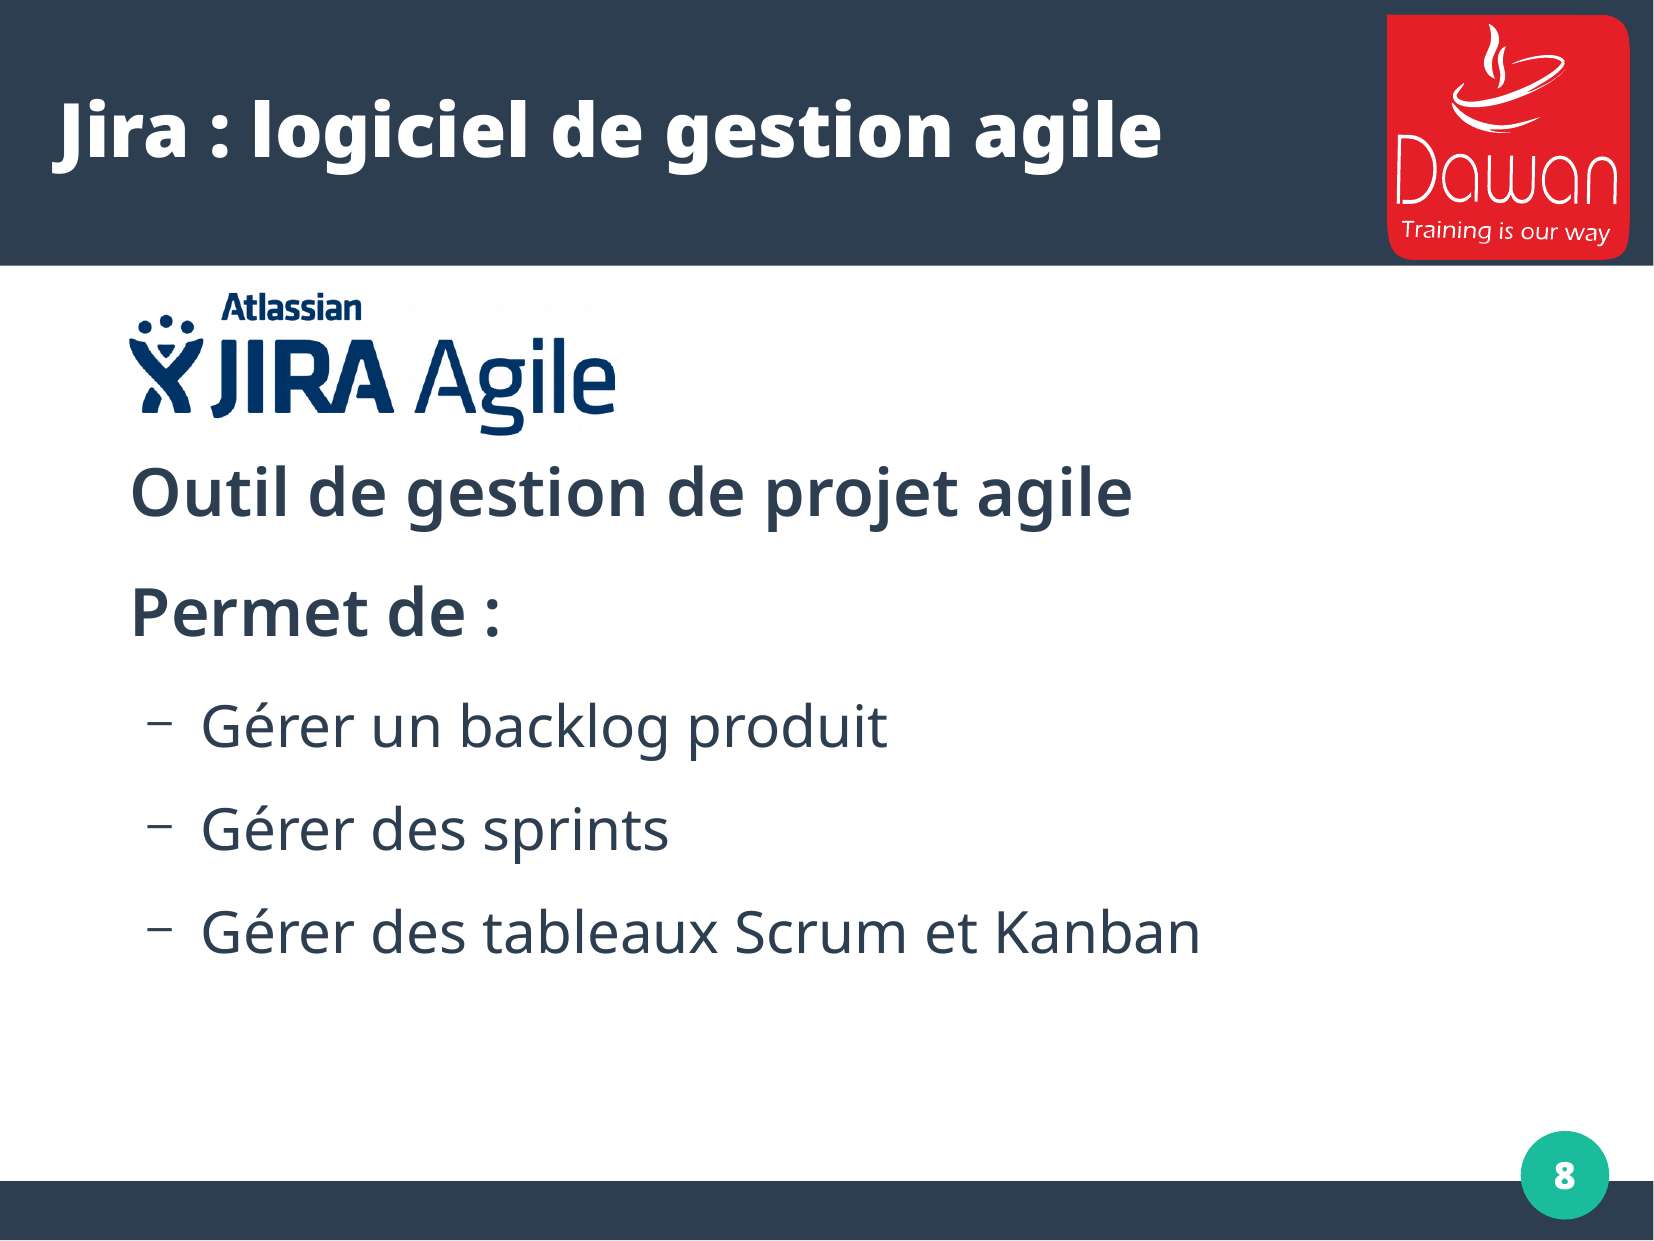

# Jira : logiciel de gestion agile
Outil de gestion de projet agile
Permet de :
Gérer un backlog produit
Gérer des sprints
Gérer des tableaux Scrum et Kanban
8